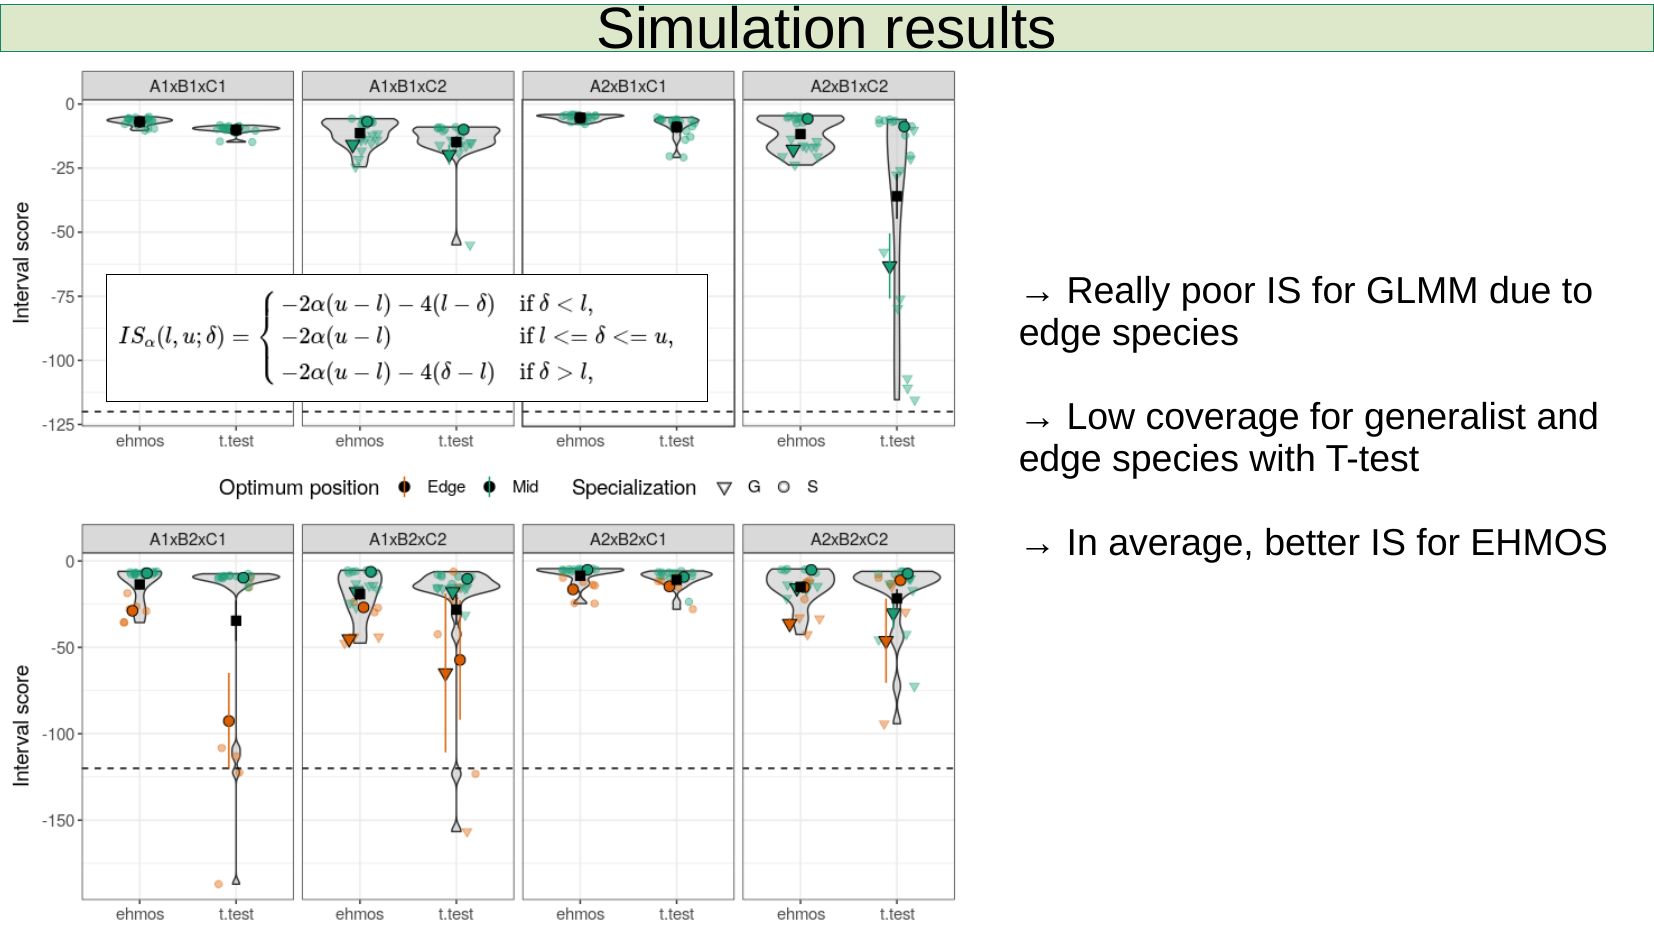

Simulation results
→ Really poor IS for GLMM due to edge species
→ Low coverage for generalist and edge species with T-test
→ In average, better IS for EHMOS